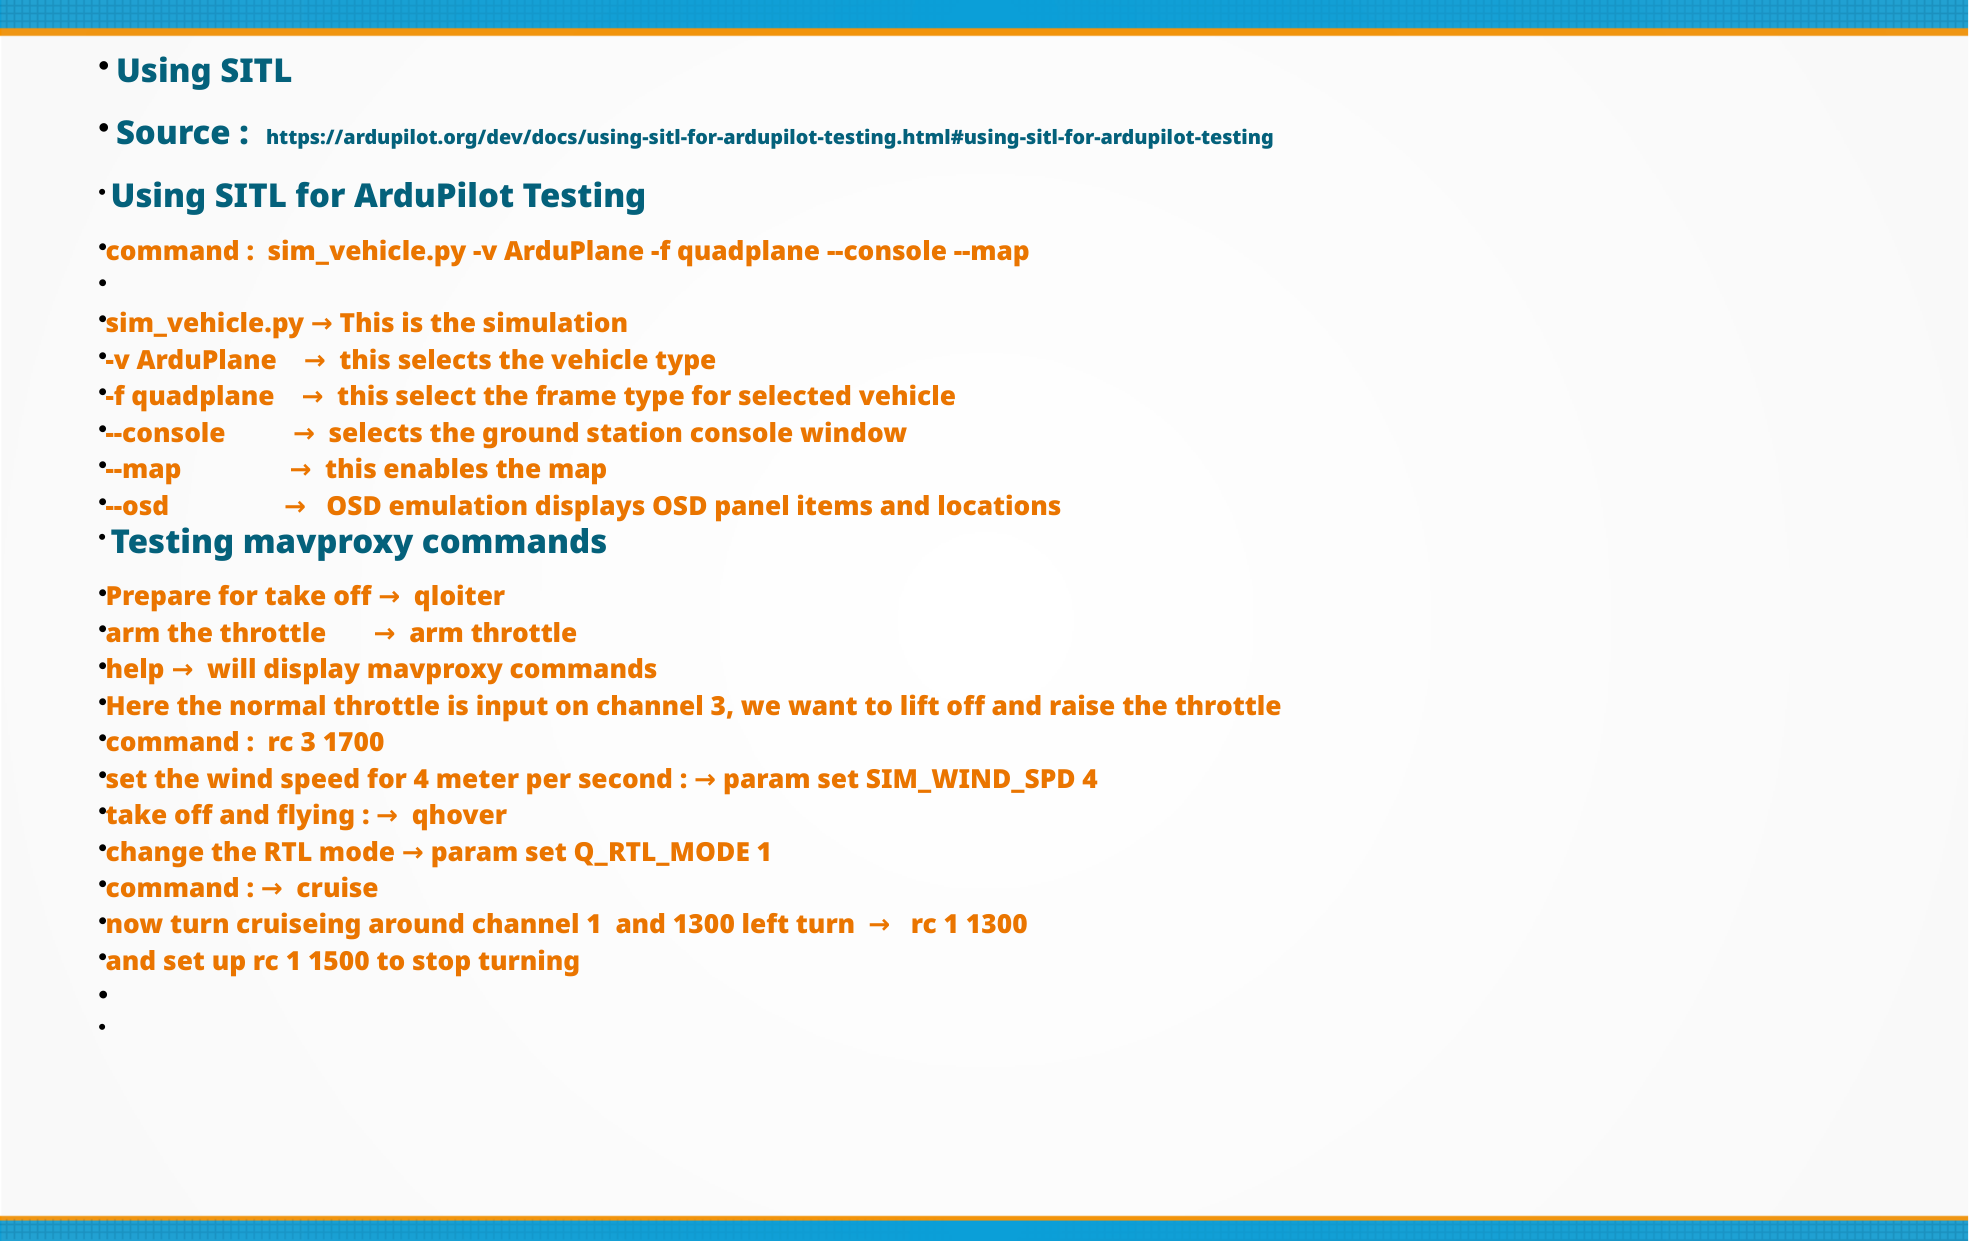

# Using SITL
 Source : https://ardupilot.org/dev/docs/using-sitl-for-ardupilot-testing.html#using-sitl-for-ardupilot-testing
 Using SITL for ArduPilot Testing
command : sim_vehicle.py -v ArduPlane -f quadplane --console --map
sim_vehicle.py → This is the simulation
-v ArduPlane → this selects the vehicle type
-f quadplane → this select the frame type for selected vehicle
--console → selects the ground station console window
--map → this enables the map
--osd → OSD emulation displays OSD panel items and locations
 Testing mavproxy commands
Prepare for take off → qloiter
arm the throttle → arm throttle
help → will display mavproxy commands
Here the normal throttle is input on channel 3, we want to lift off and raise the throttle
command : rc 3 1700
set the wind speed for 4 meter per second : → param set SIM_WIND_SPD 4
take off and flying : → qhover
change the RTL mode → param set Q_RTL_MODE 1
command : → cruise
now turn cruiseing around channel 1 and 1300 left turn → rc 1 1300
and set up rc 1 1500 to stop turning